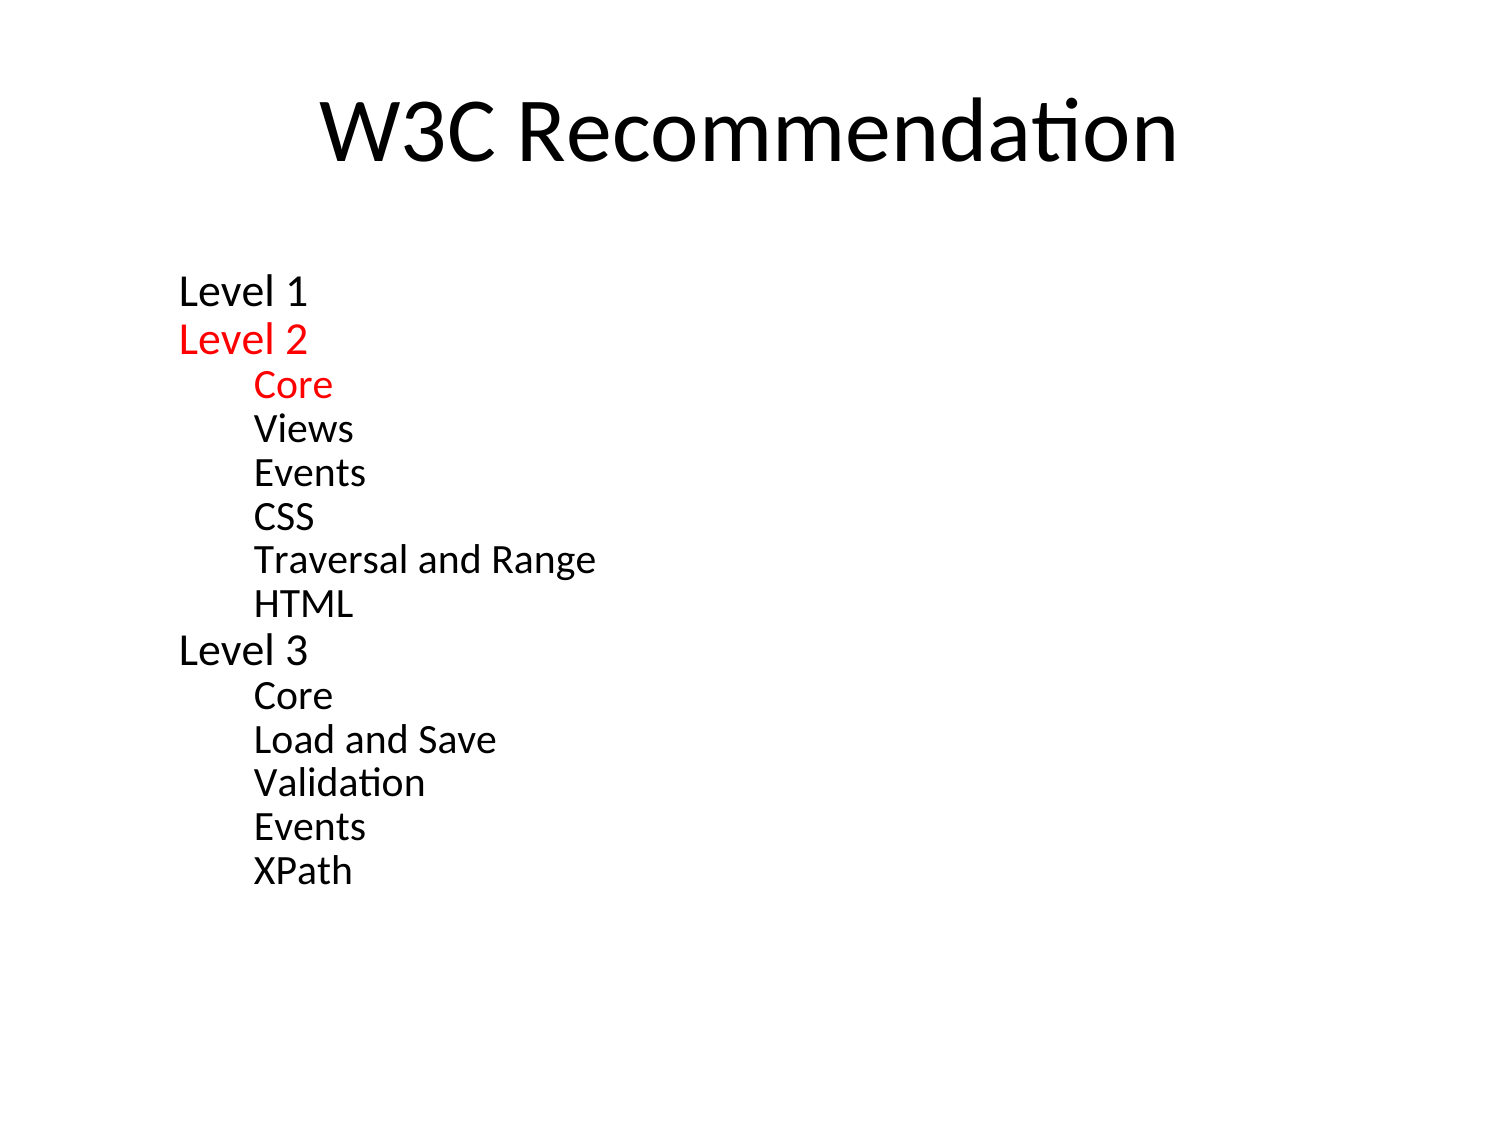

# W3C Recommendation
Level 1
Level 2
Core
Views
Events
CSS
Traversal and Range
HTML
Level 3
Core
Load and Save
Validation
Events
XPath